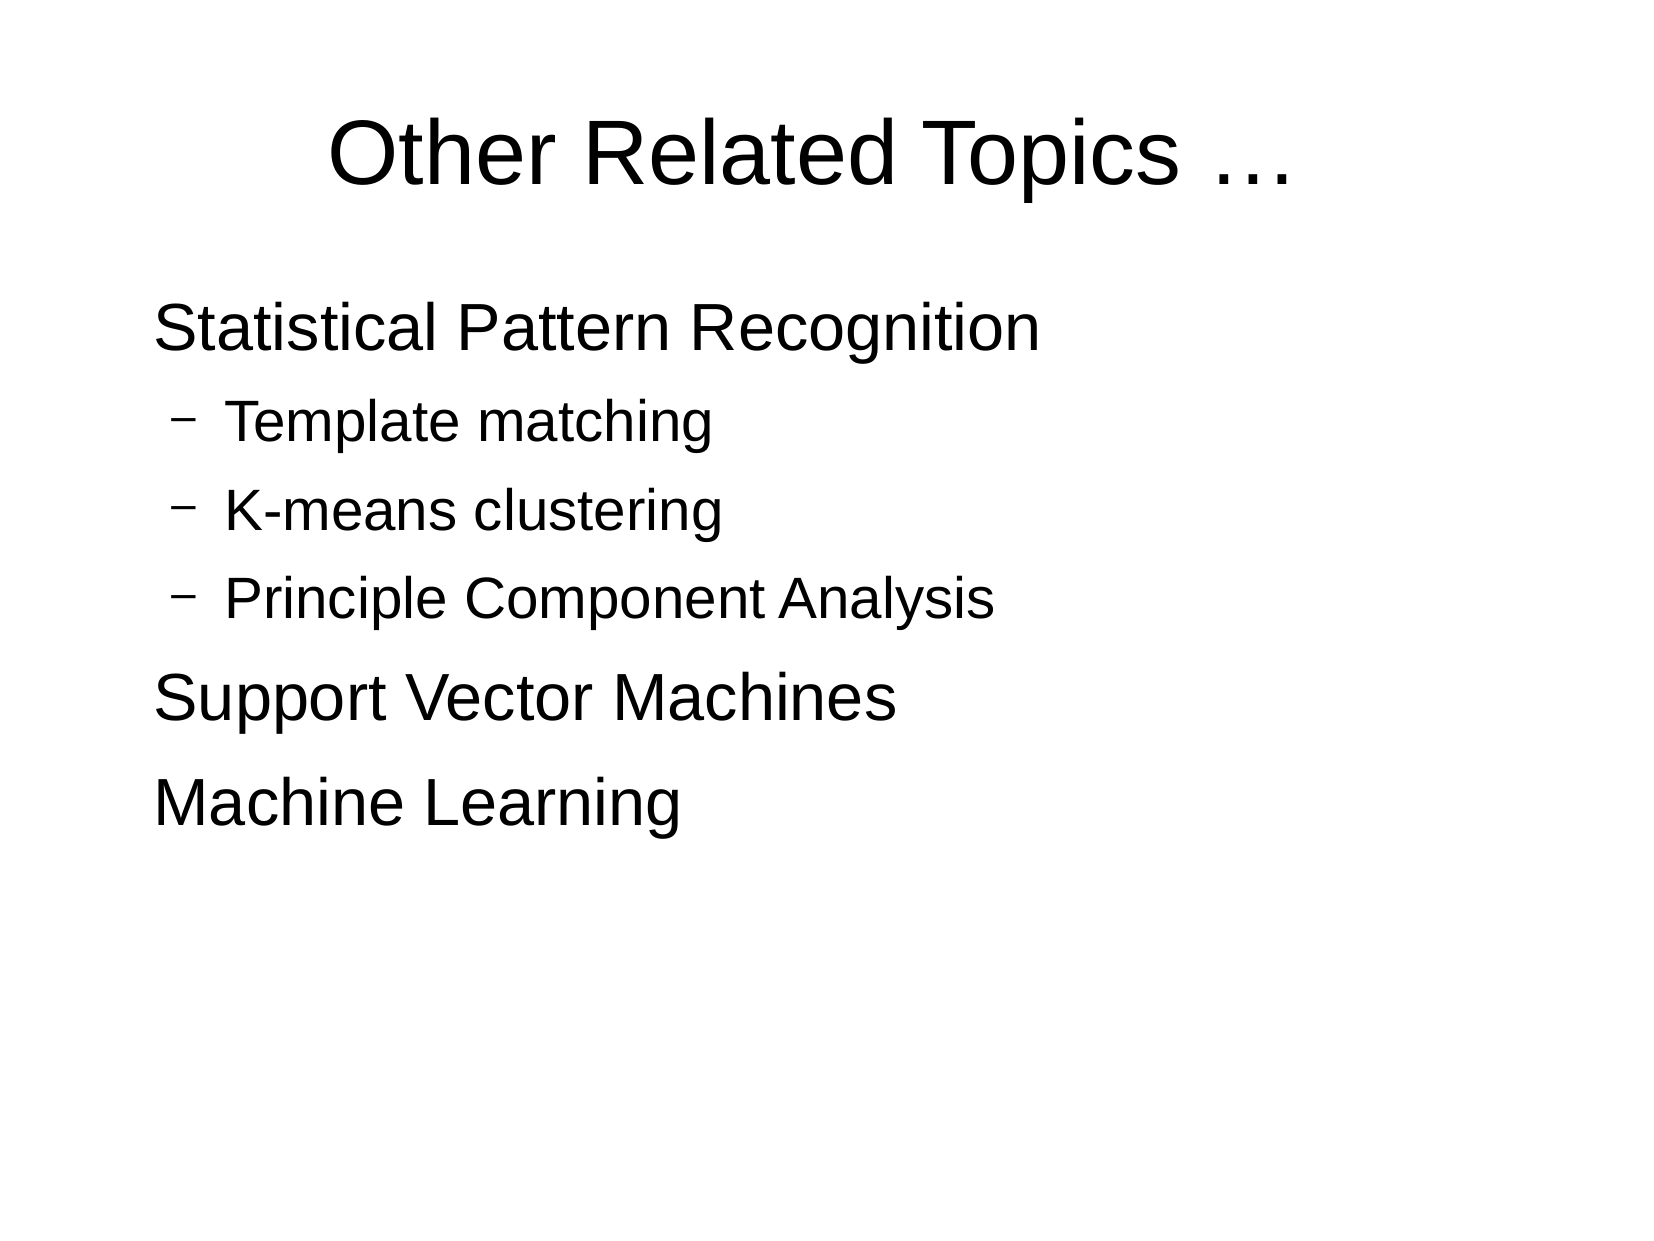

# Other Related Topics …
Statistical Pattern Recognition
Template matching
K-means clustering
Principle Component Analysis
Support Vector Machines
Machine Learning